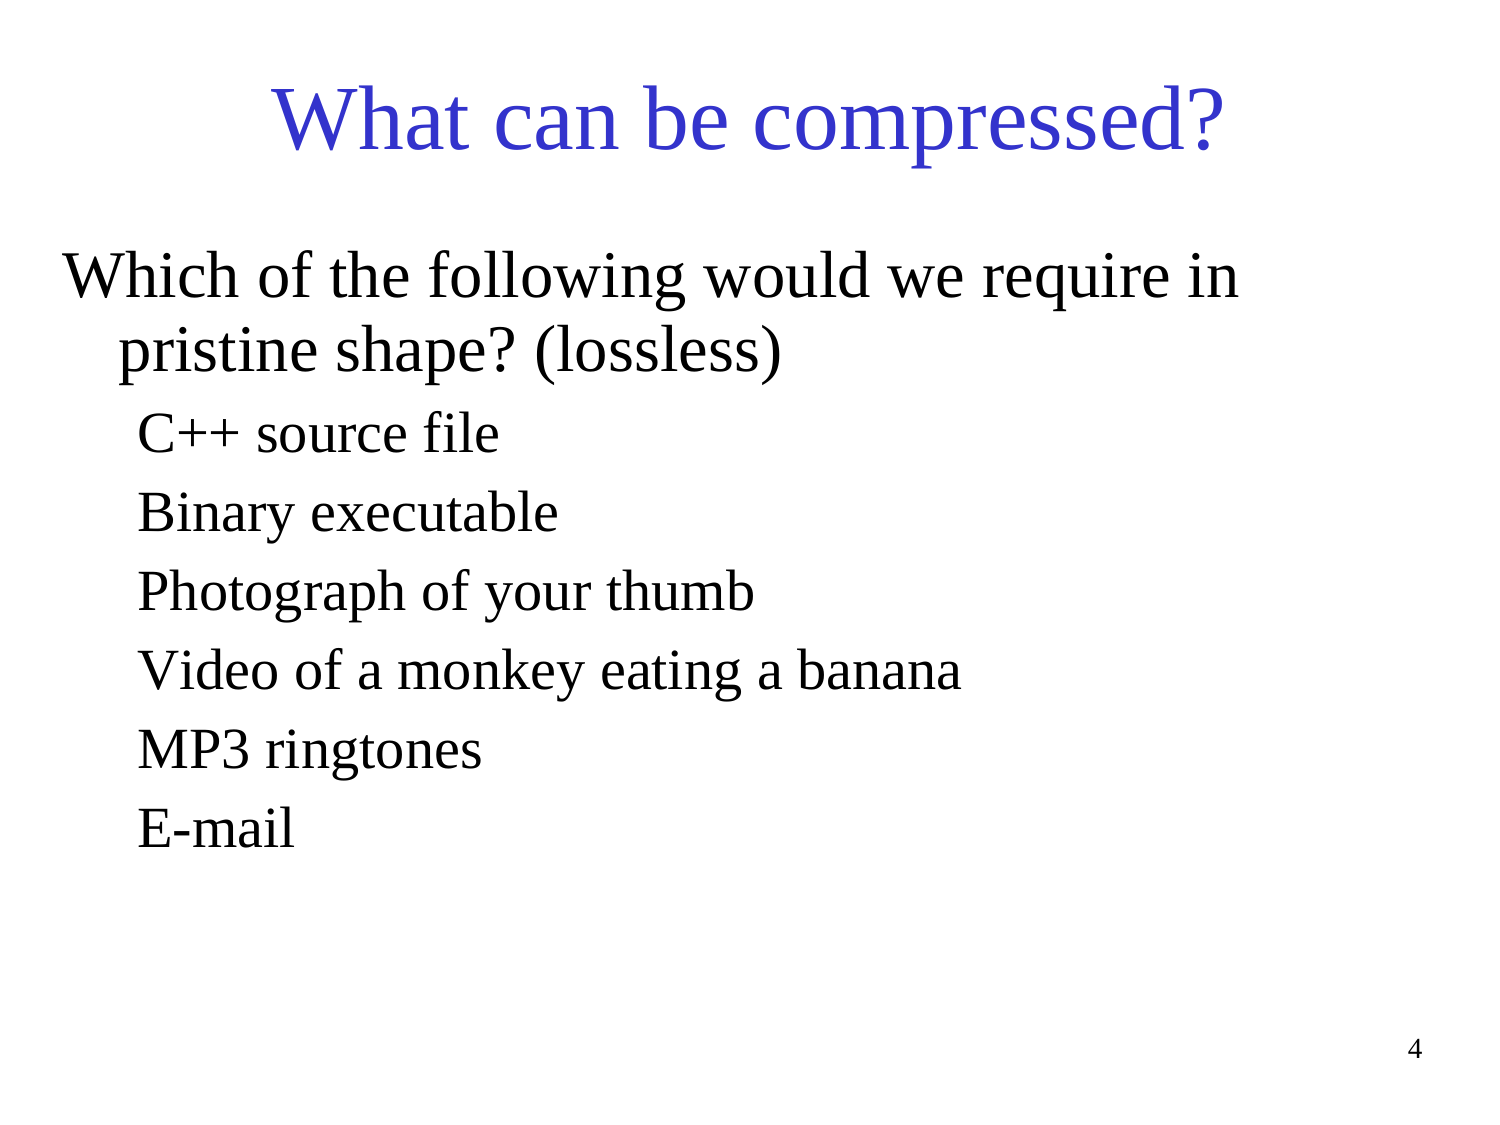

# What can be compressed?
Which of the following would we require in pristine shape? (lossless)
C++ source file
Binary executable
Photograph of your thumb
Video of a monkey eating a banana
MP3 ringtones
E-mail
4